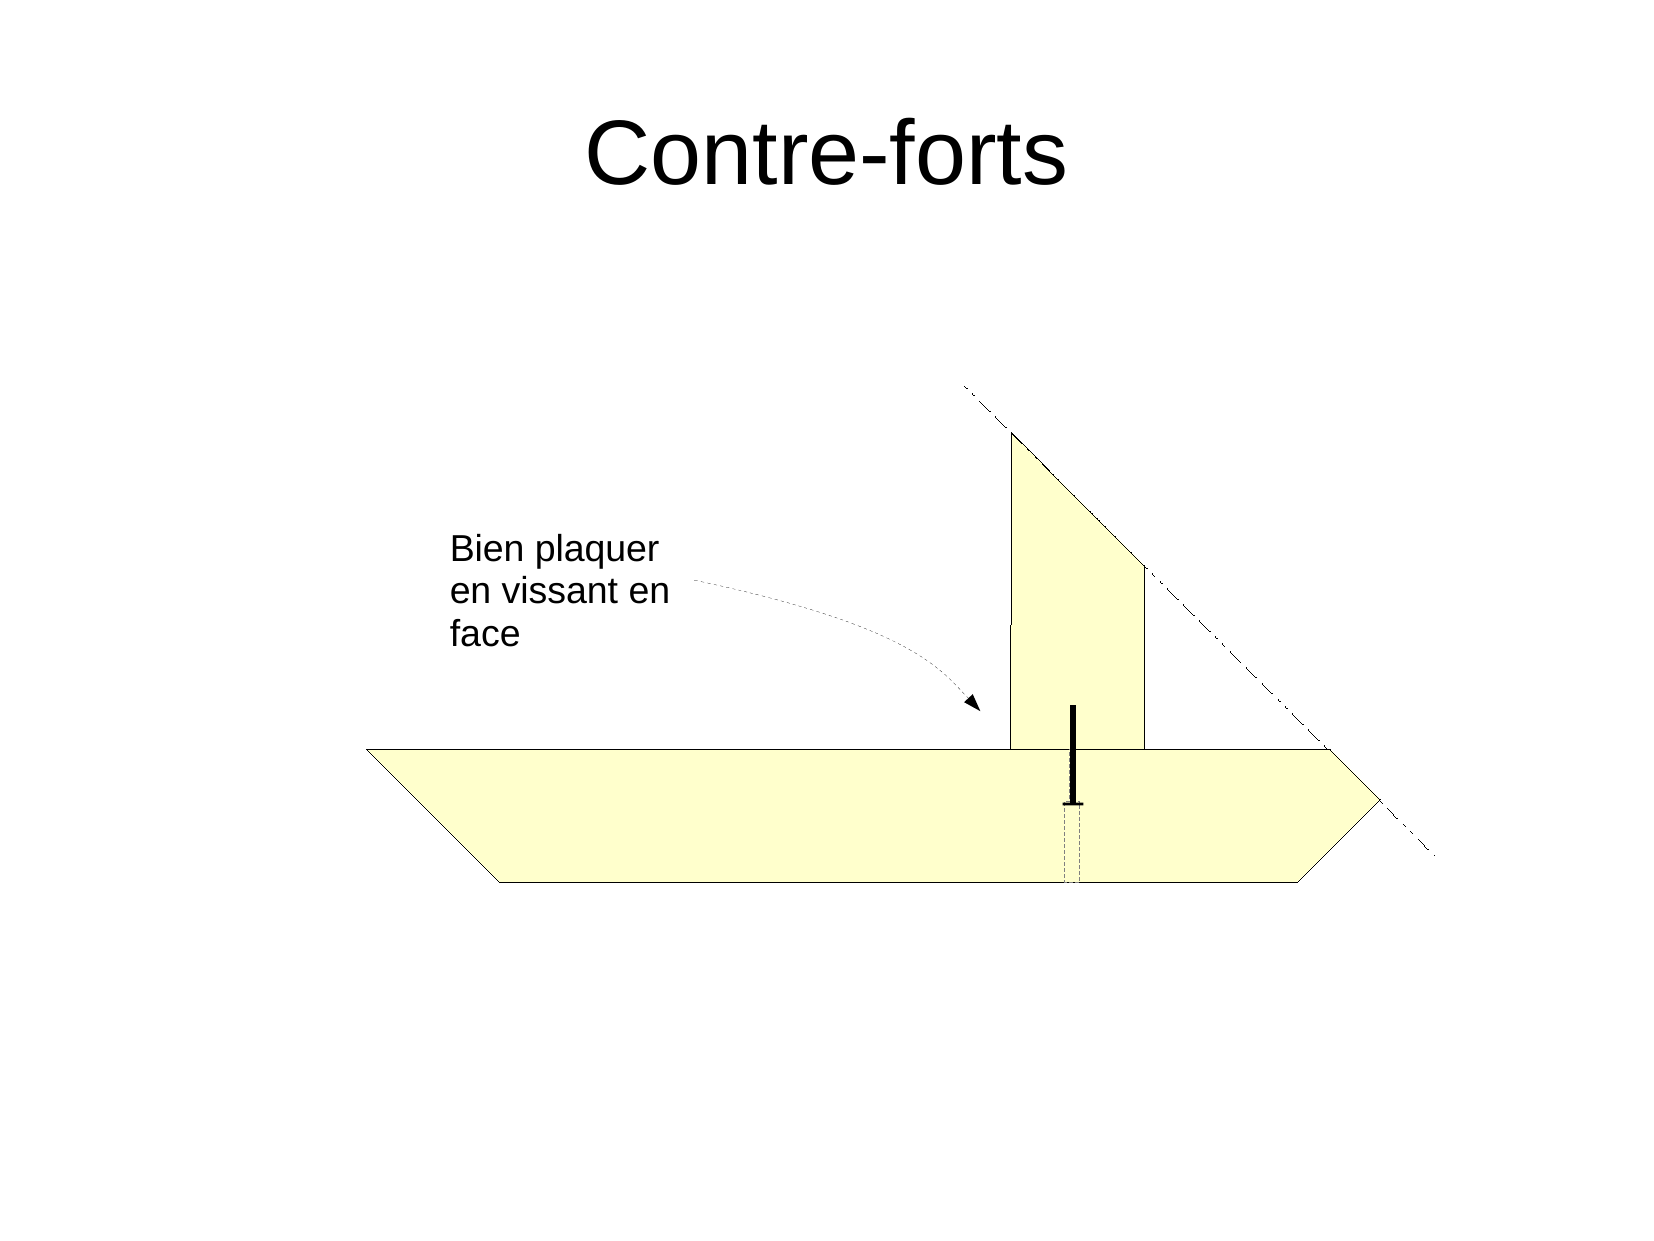

# Contre-forts
Bien plaquer en vissant en face